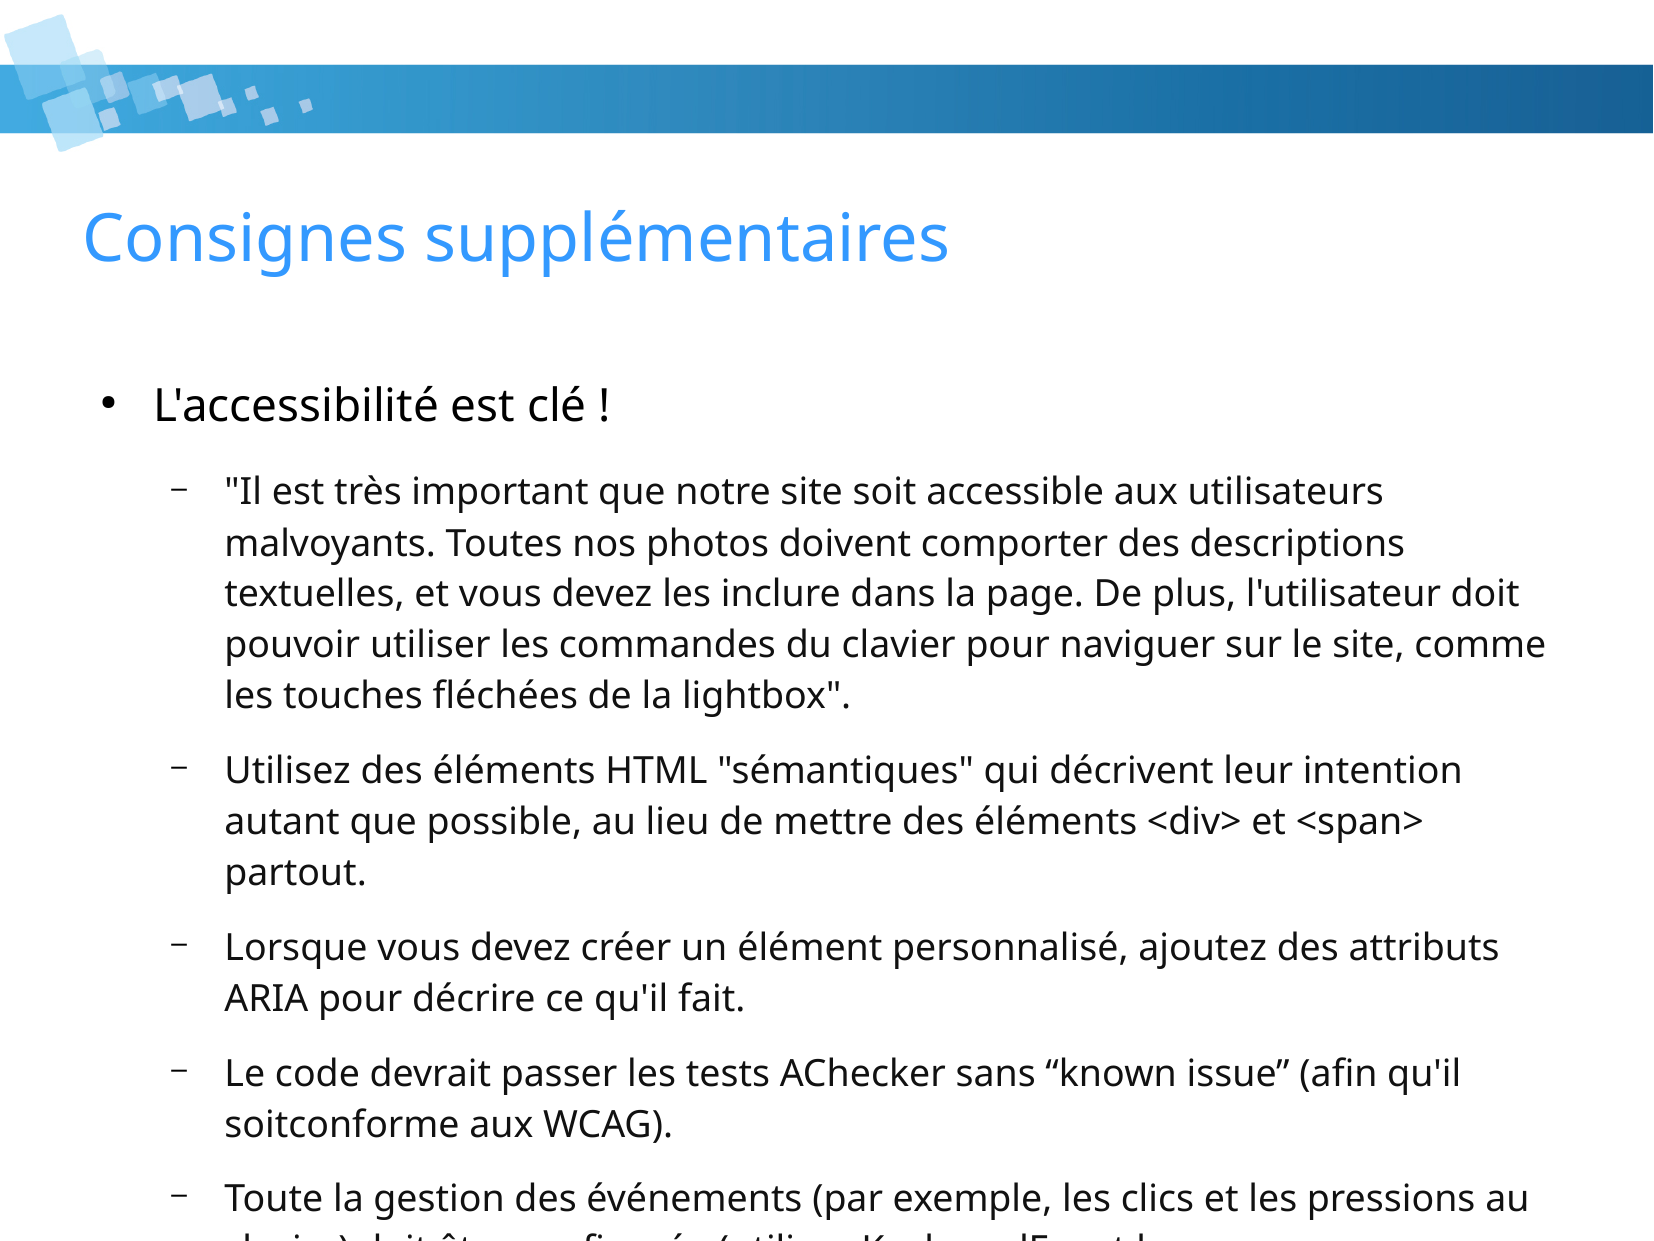

# Consignes supplémentaires
L'accessibilité est clé !
"Il est très important que notre site soit accessible aux utilisateurs malvoyants. Toutes nos photos doivent comporter des descriptions textuelles, et vous devez les inclure dans la page. De plus, l'utilisateur doit pouvoir utiliser les commandes du clavier pour naviguer sur le site, comme les touches fléchées de la lightbox".
Utilisez des éléments HTML "sémantiques" qui décrivent leur intention autant que possible, au lieu de mettre des éléments <div> et <span> partout.
Lorsque vous devez créer un élément personnalisé, ajoutez des attributs ARIA pour décrire ce qu'il fait.
Le code devrait passer les tests AChecker sans “known issue” (afin qu'il soitconforme aux WCAG).
Toute la gestion des événements (par exemple, les clics et les pressions au clavier) doit être configurée (utilisez KeyboardEvent.key ou KeyboardEvent.code.).
Utilisez un lecteur d'écran gratuit pour vous faire une idée de ce que représente l'utilisation du site pour une personne malvoyante.